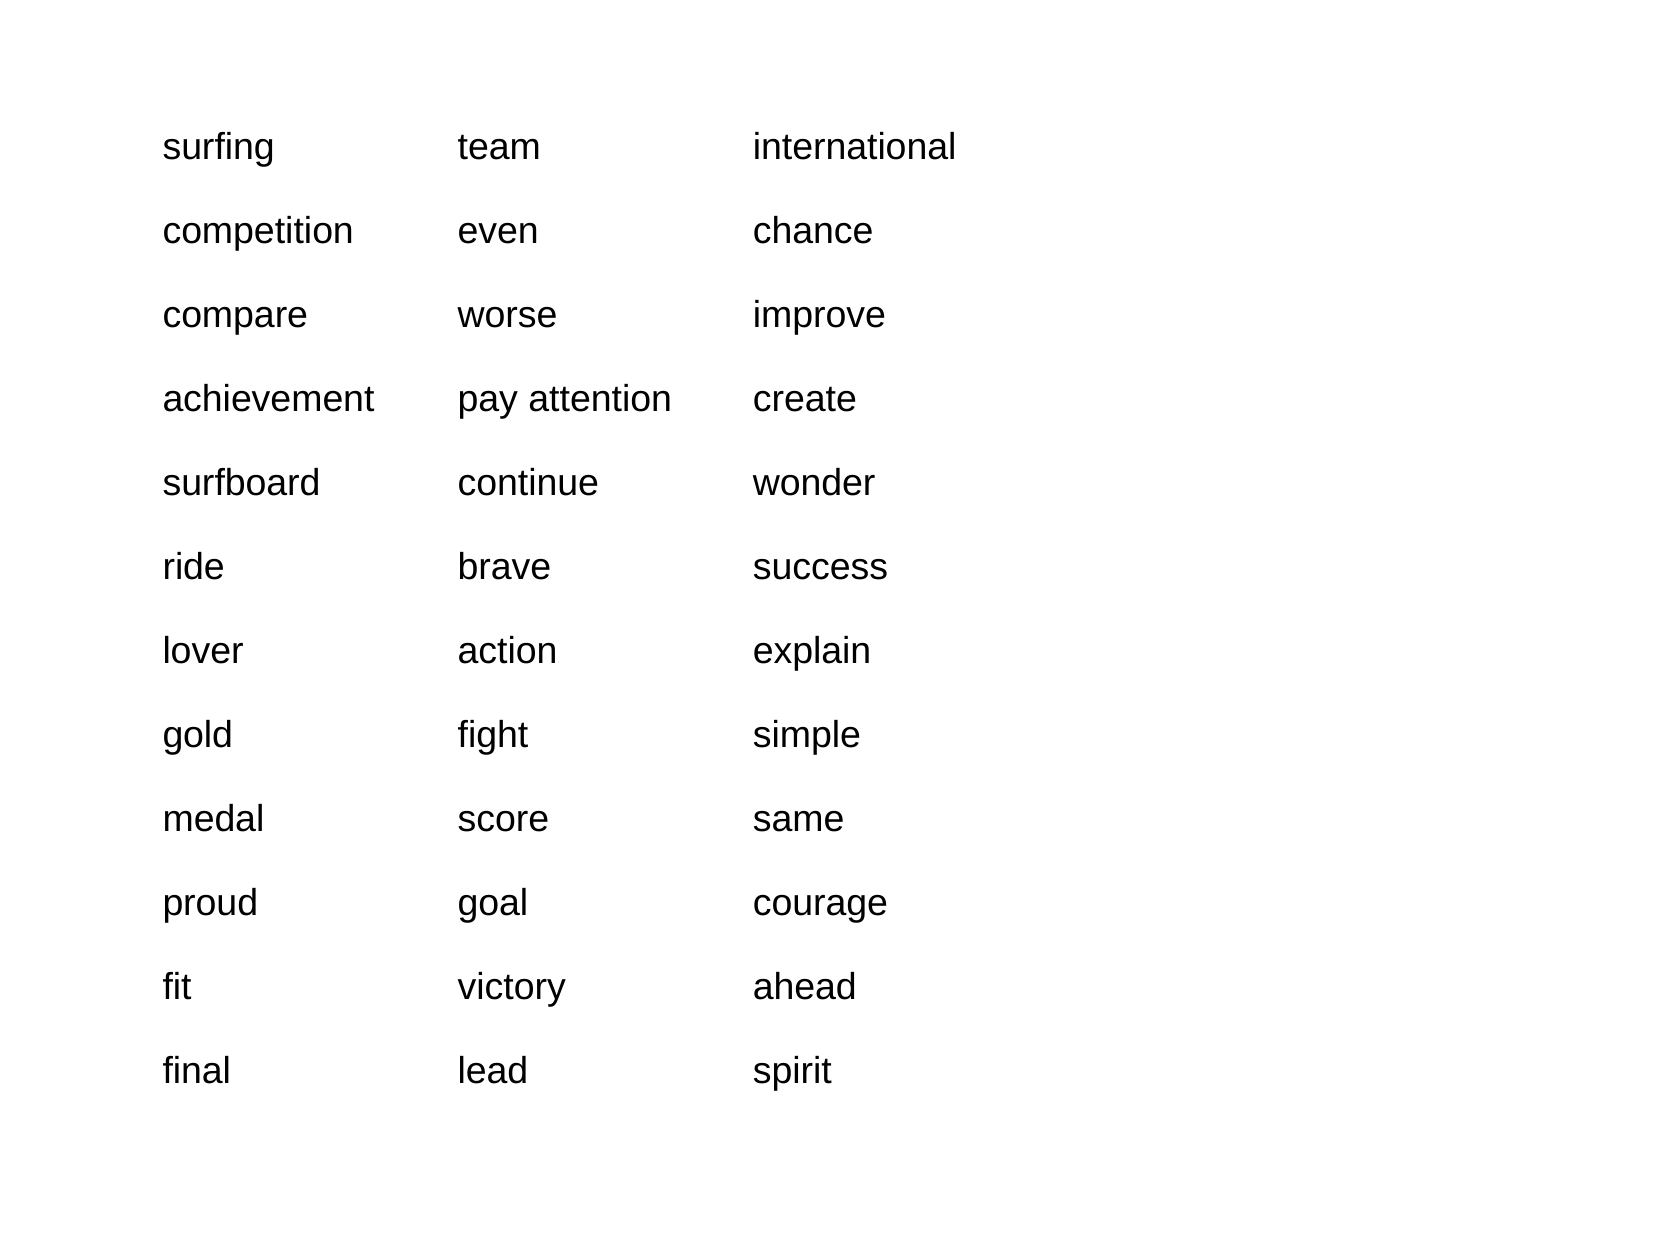

surfing			team			international
competition		even			chance
compare			worse			improve
achievement		pay attention		create
surfboard		continue			wonder
ride				brave			success
lover			action			explain
gold				fight				simple
medal			score			same
proud			goal				courage
fit				victory			ahead
final				lead				spirit